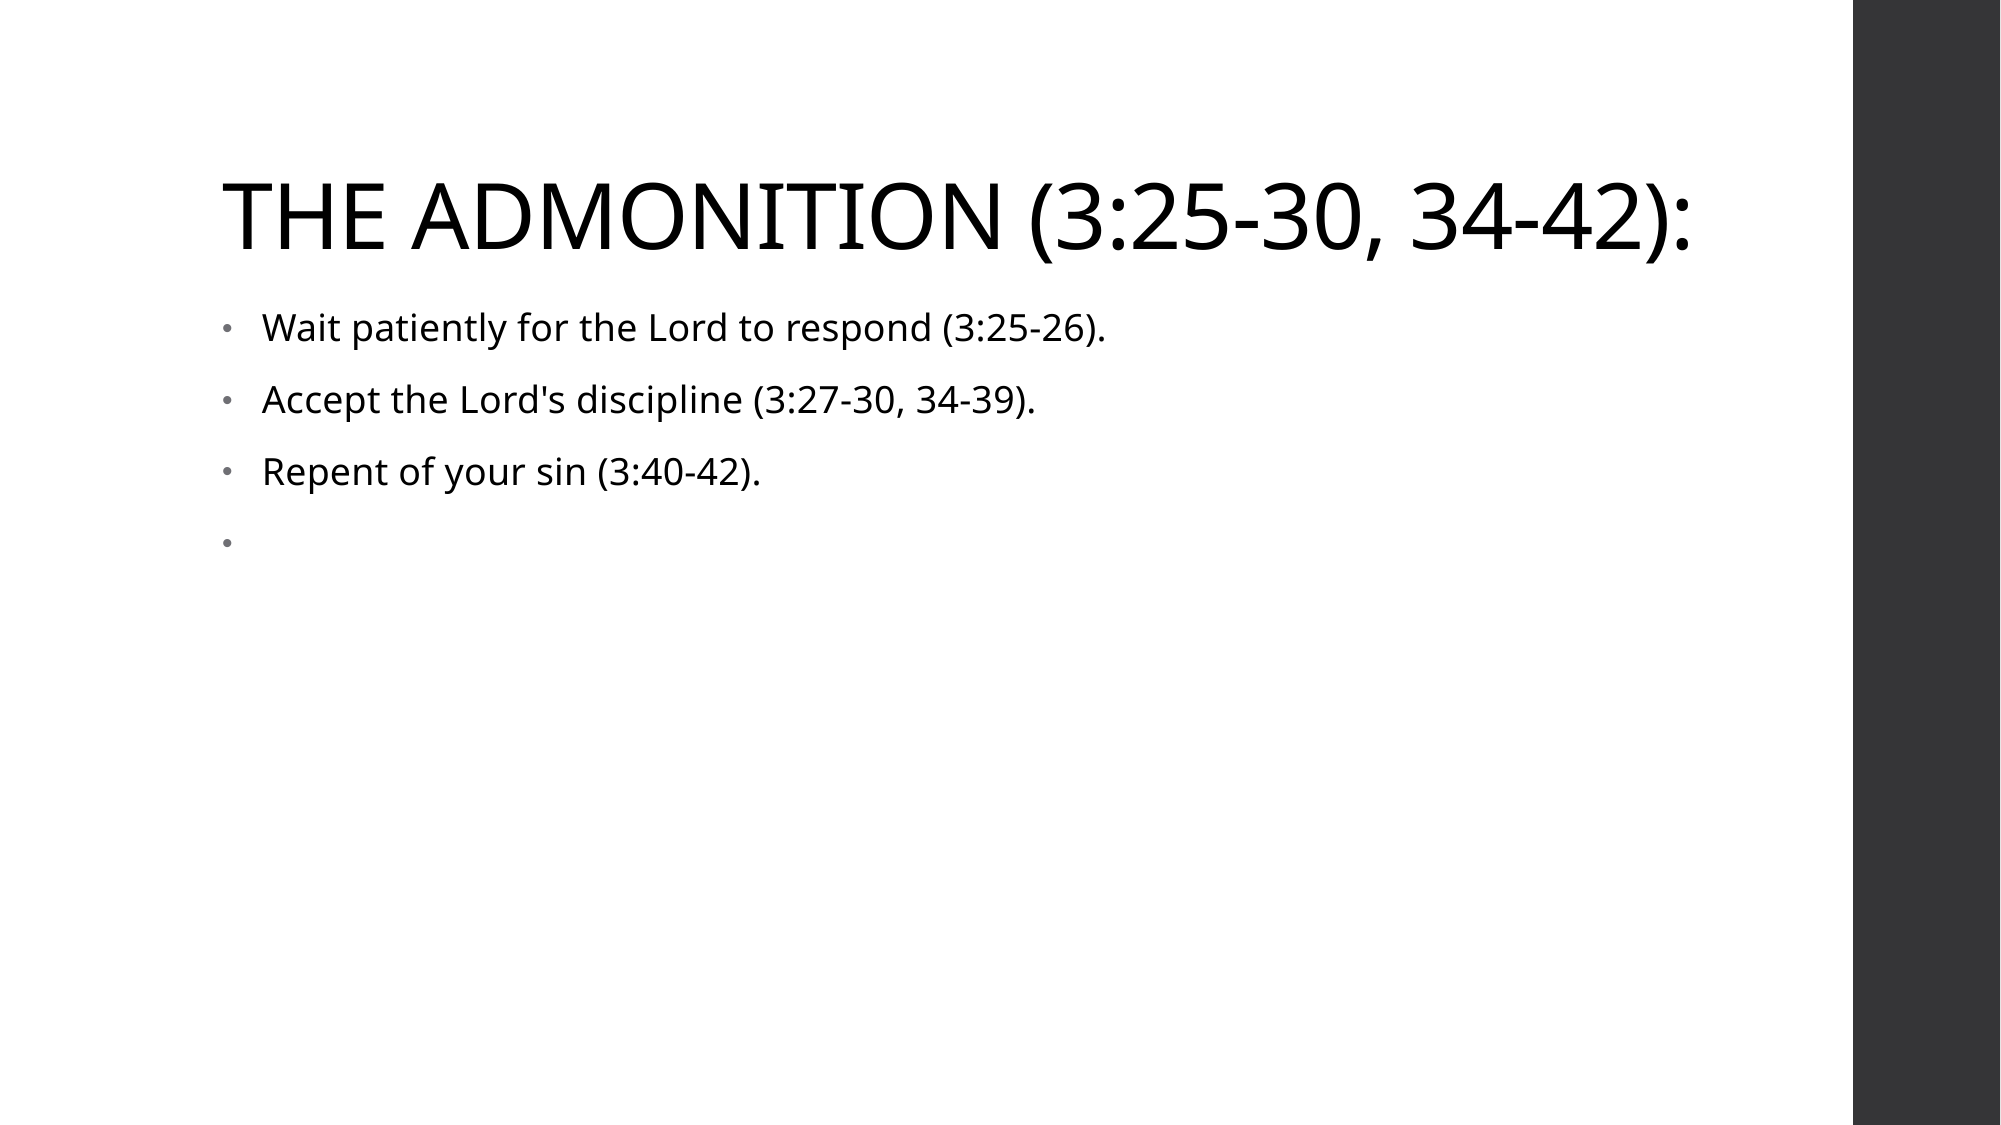

# THE ADMONITION (3:25-30, 34-42):
 Wait patiently for the Lord to respond (3:25-26).
 Accept the Lord's discipline (3:27-30, 34-39).
 Repent of your sin (3:40-42).